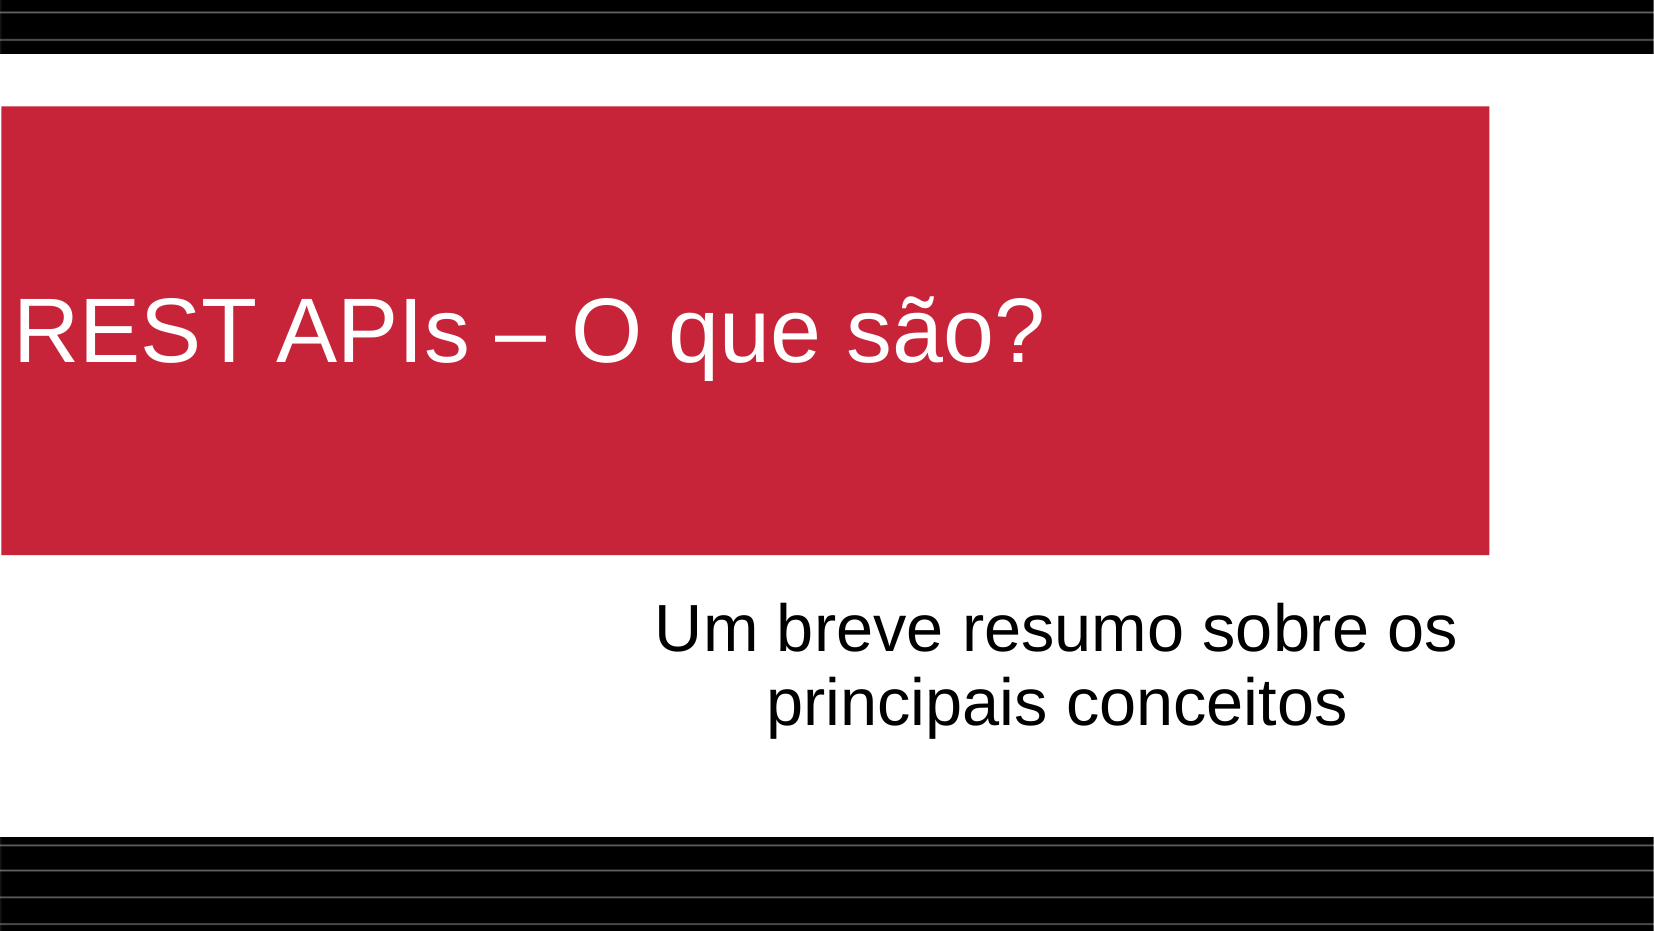

# REST APIs – O que são?
Um breve resumo sobre os principais conceitos